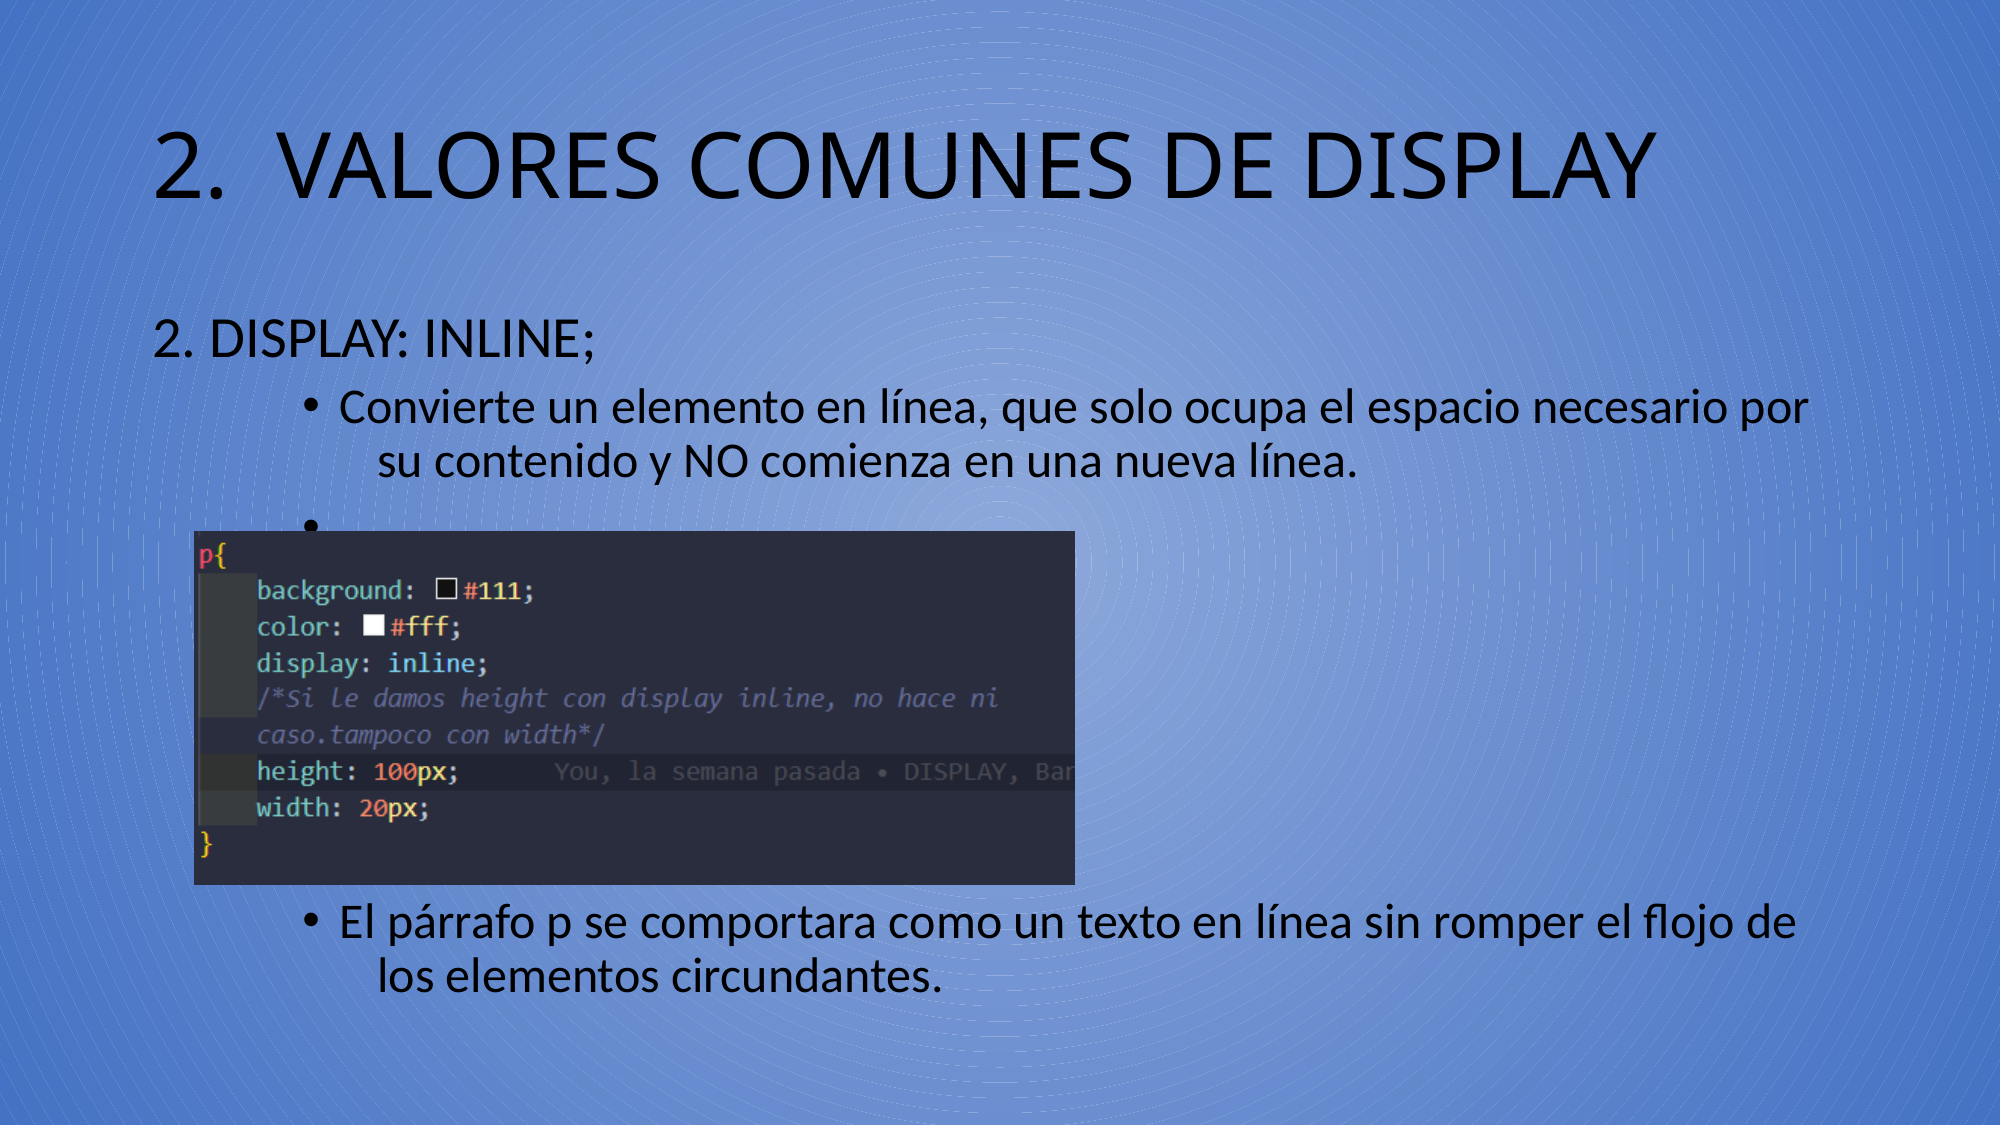

# 2. VALORES COMUNES DE DISPLAY
2. DISPLAY: INLINE;
Convierte un elemento en línea, que solo ocupa el espacio necesario por su contenido y NO comienza en una nueva línea.
El párrafo p se comportara como un texto en línea sin romper el flojo de los elementos circundantes.